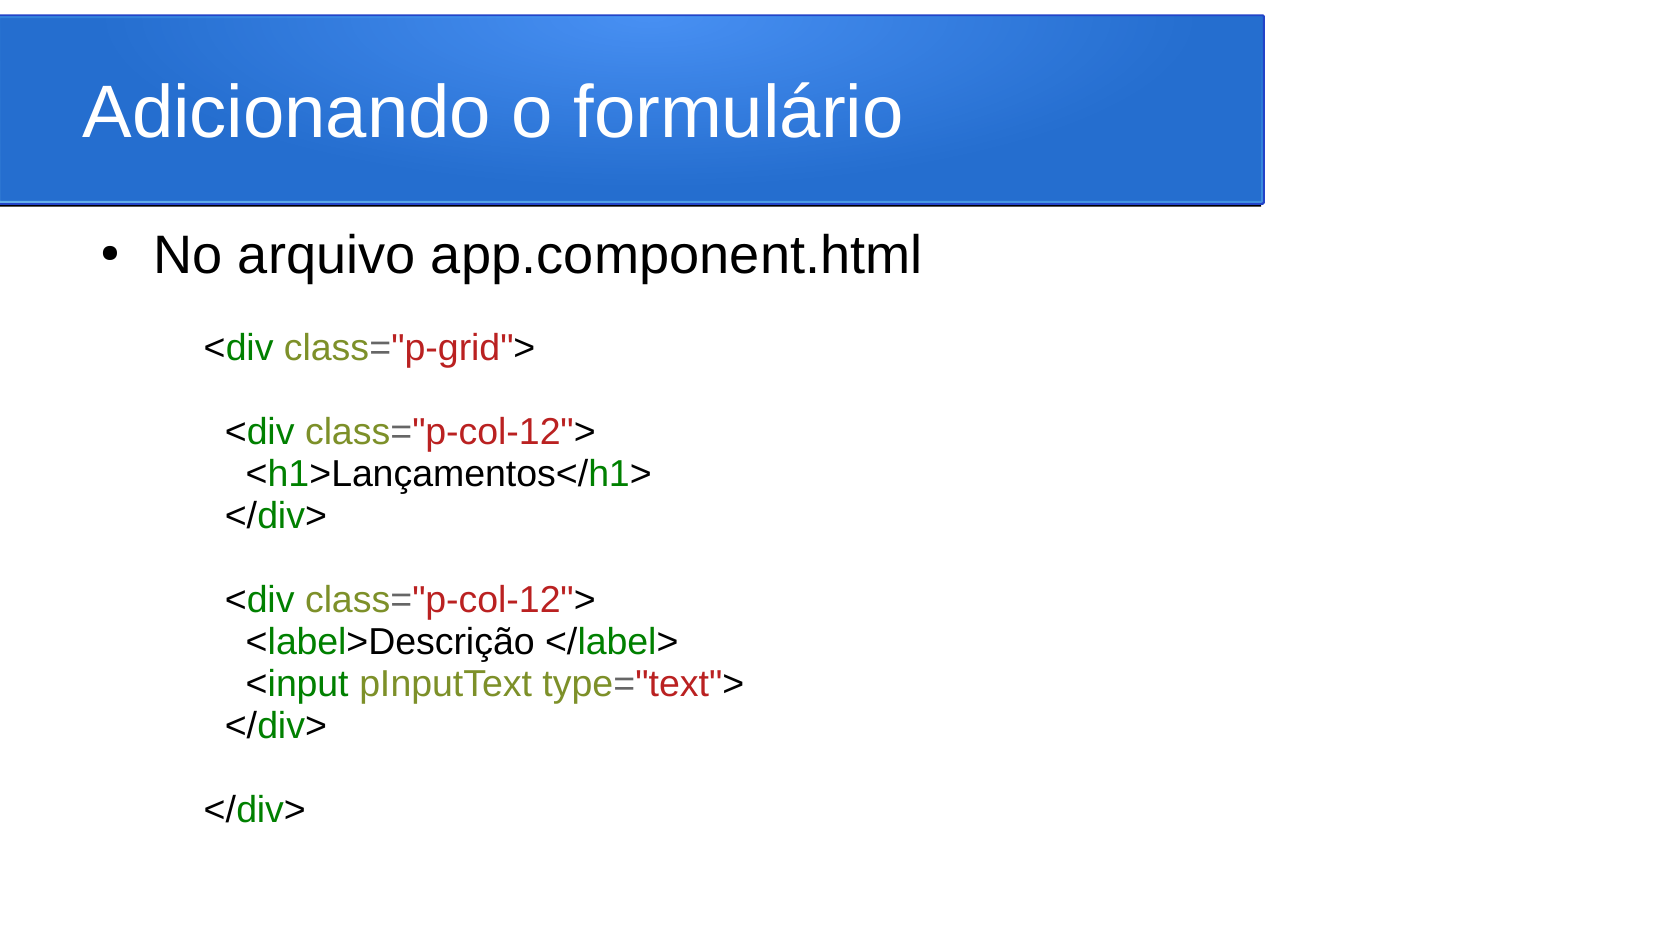

# Adicionando o formulário
No arquivo app.component.html
<div class="p-grid">
 <div class="p-col-12">
 <h1>Lançamentos</h1>
 </div>
 <div class="p-col-12">
 <label>Descrição </label>
 <input pInputText type="text">
 </div>
</div>